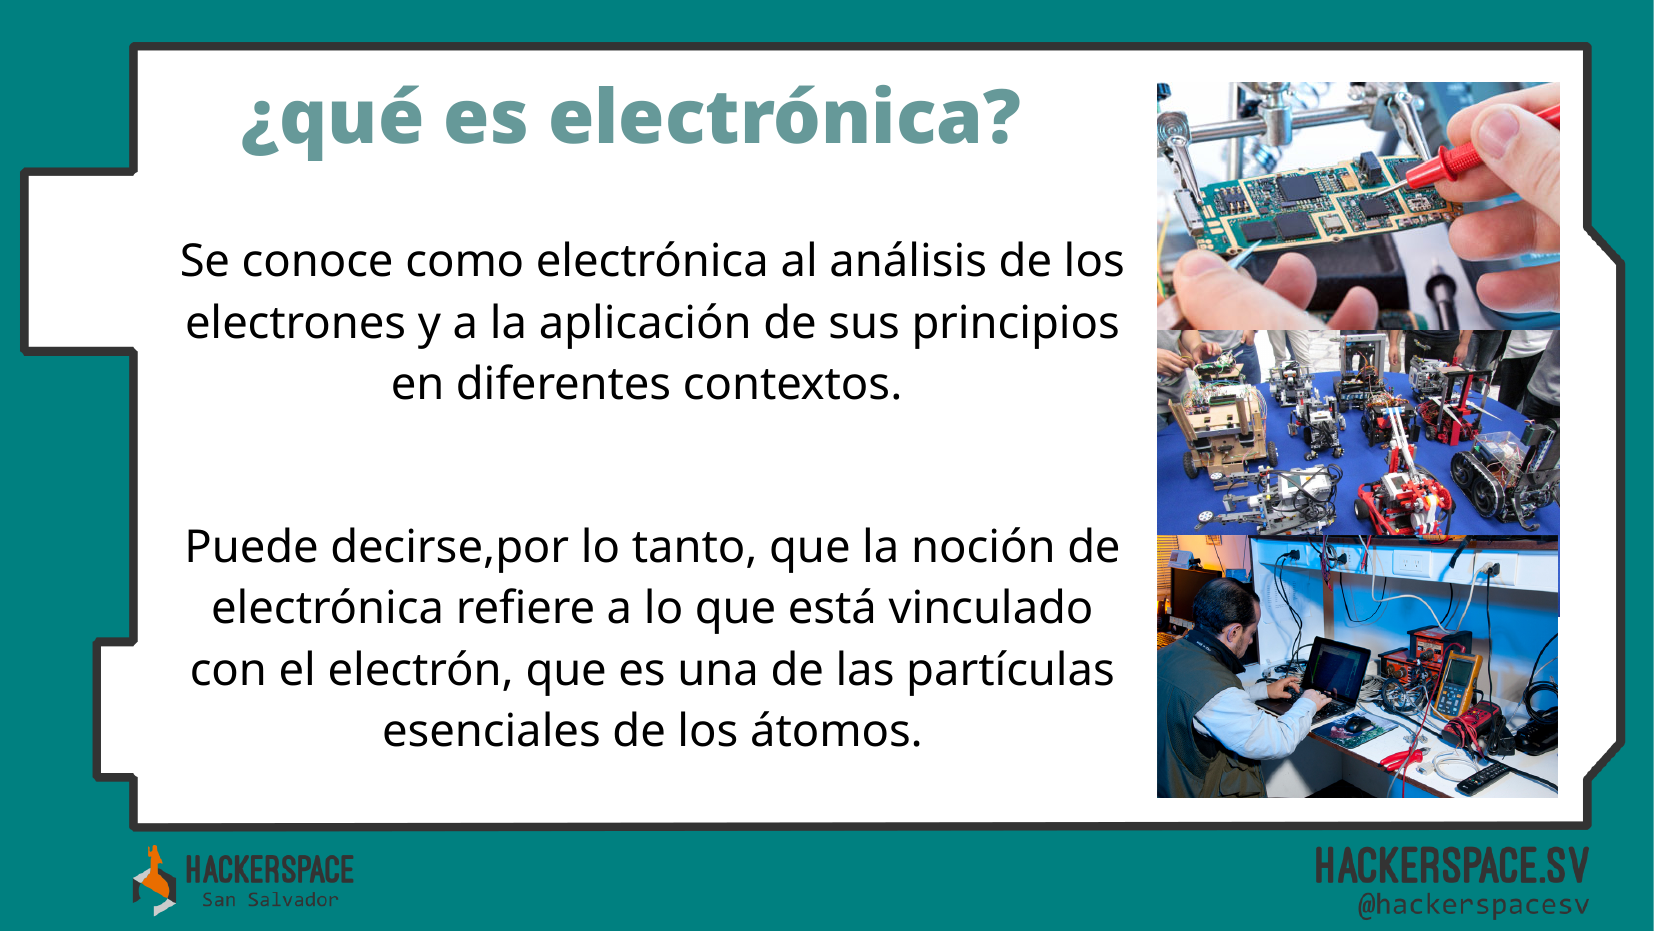

# ¿qué es electrónica?
Se conoce como electrónica al análisis de los electrones y a la aplicación de sus principios en diferentes contextos.
Puede decirse,por lo tanto, que la noción de electrónica refiere a lo que está vinculado con el electrón, que es una de las partículas esenciales de los átomos.